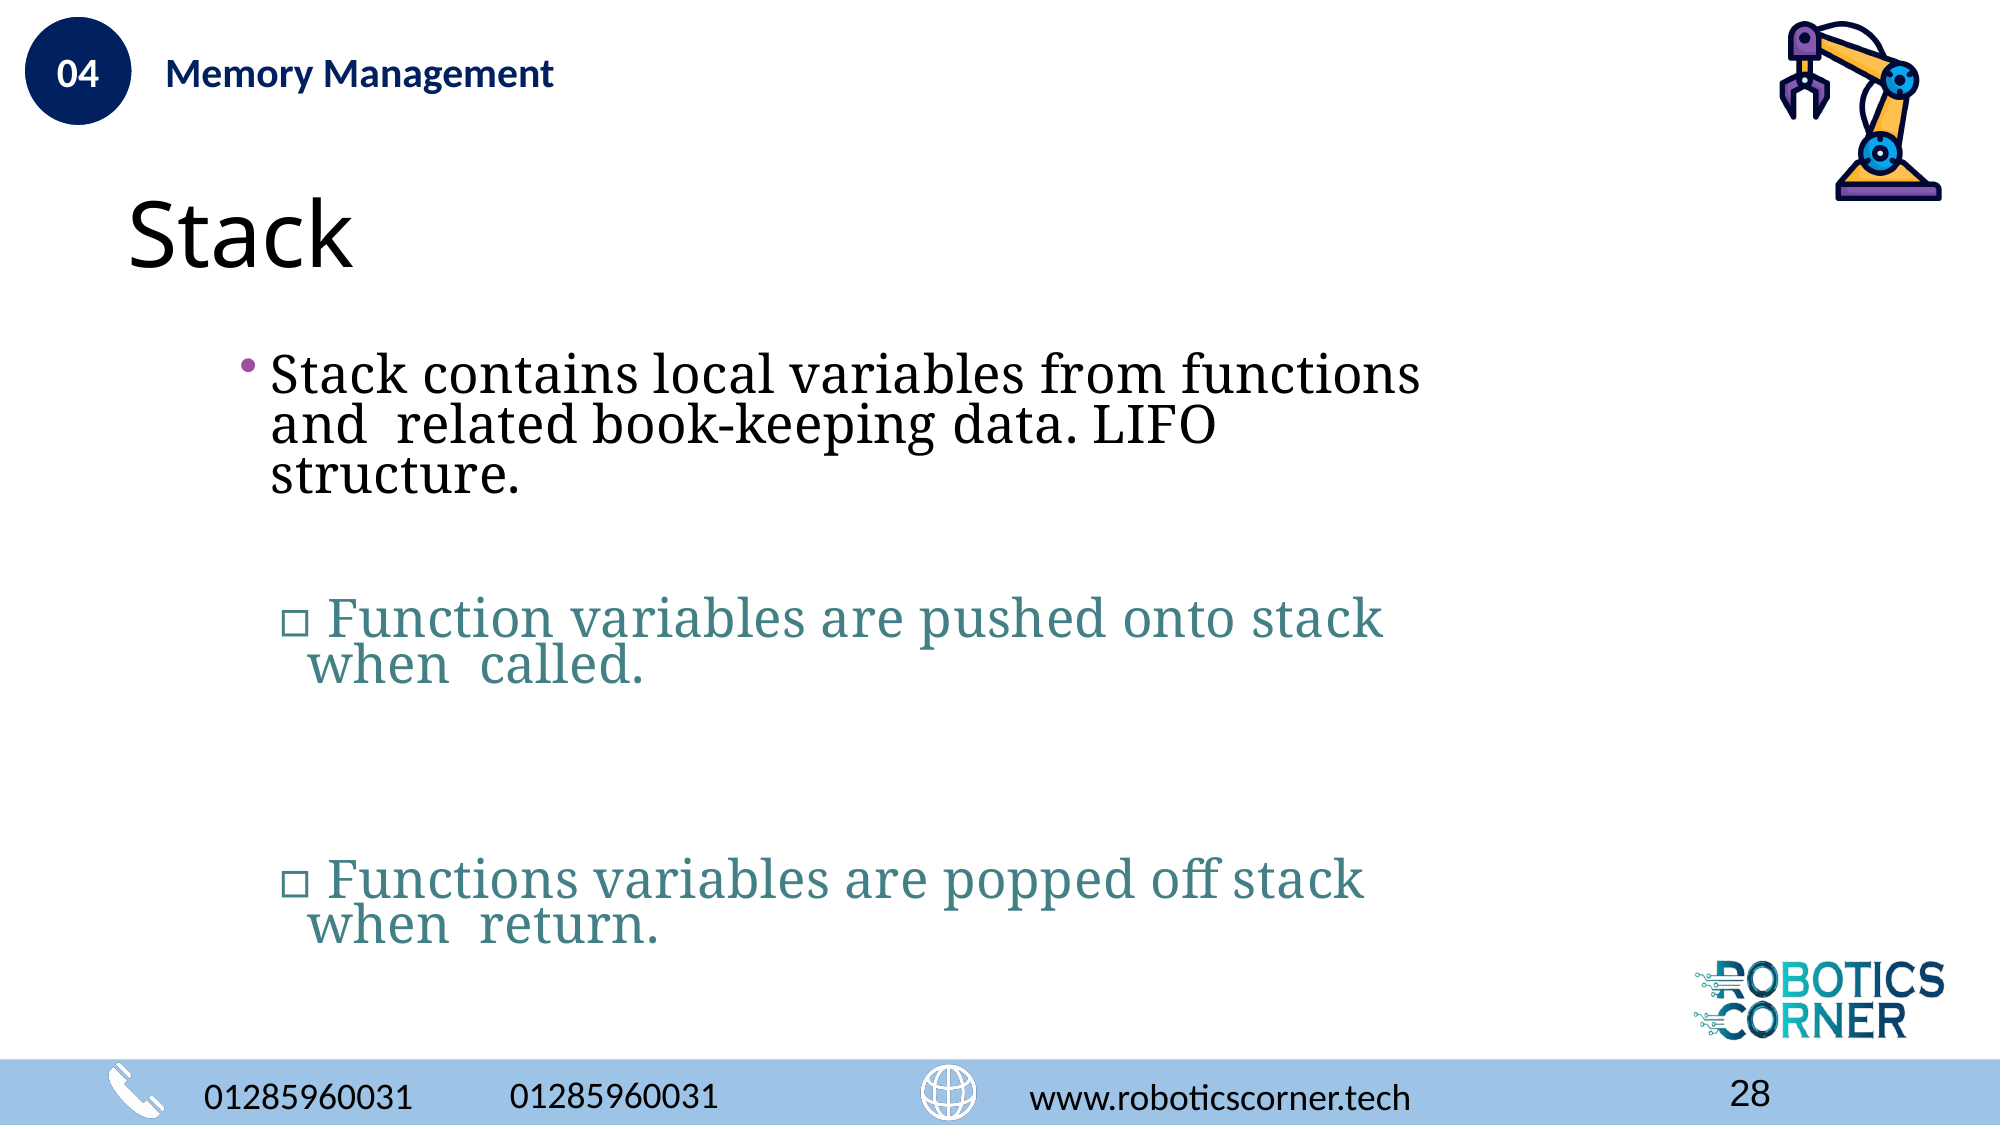

04
Memory Management
# Stack
Stack contains local variables from functions and related book-keeping data. LIFO structure.
▫ Function variables are pushed onto stack when called.
▫ Functions variables are popped off stack when return.